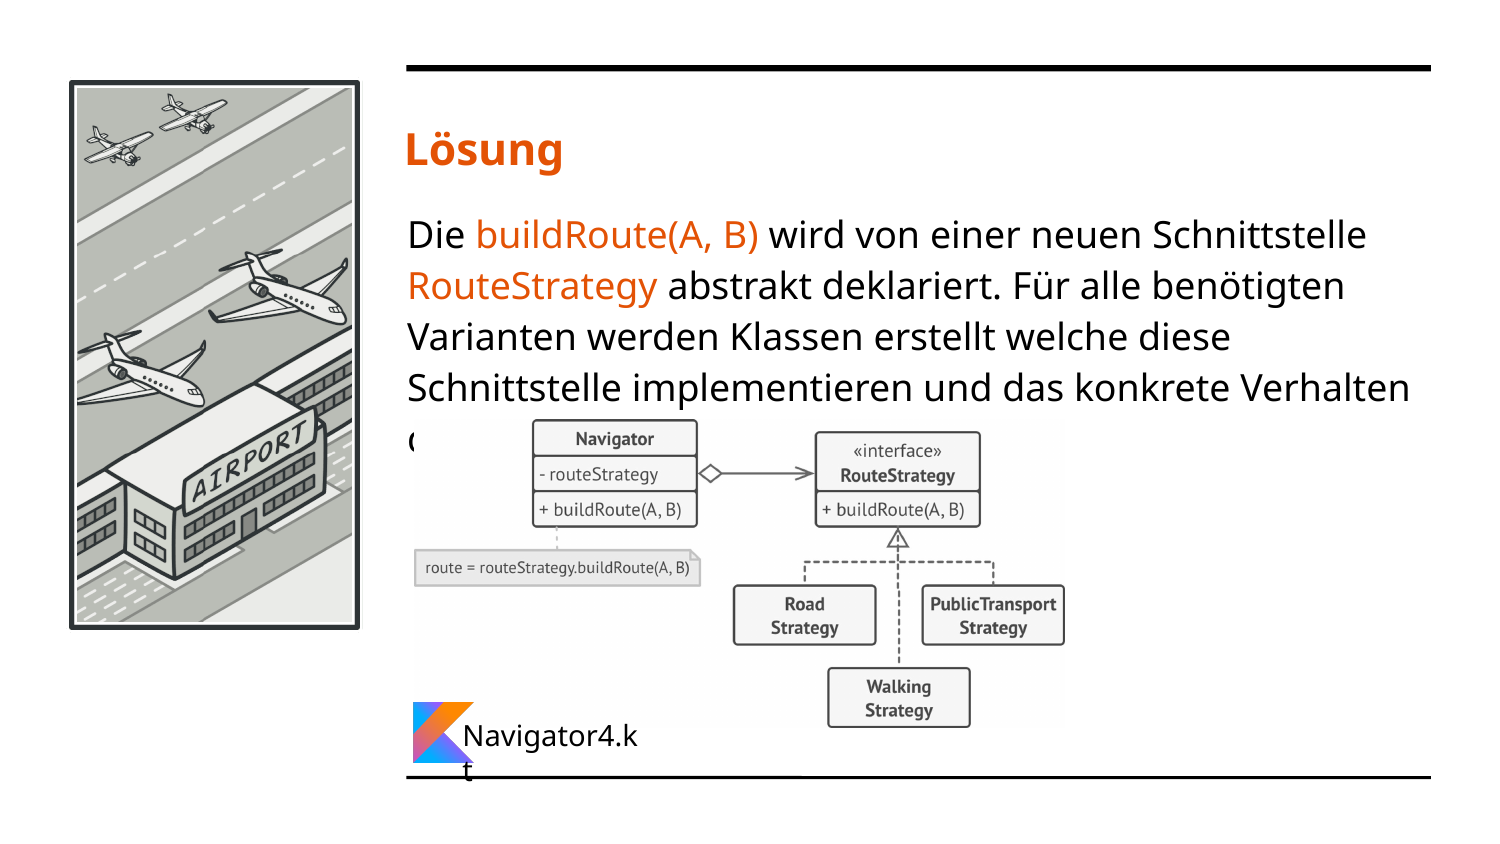

# Lösung
Die buildRoute(A, B) wird von einer neuen Schnittstelle RouteStrategy abstrakt deklariert. Für alle benötigten
Varianten werden Klassen erstellt welche diese Schnittstelle implementieren und das konkrete Verhalten definieren.
Navigator4.kt